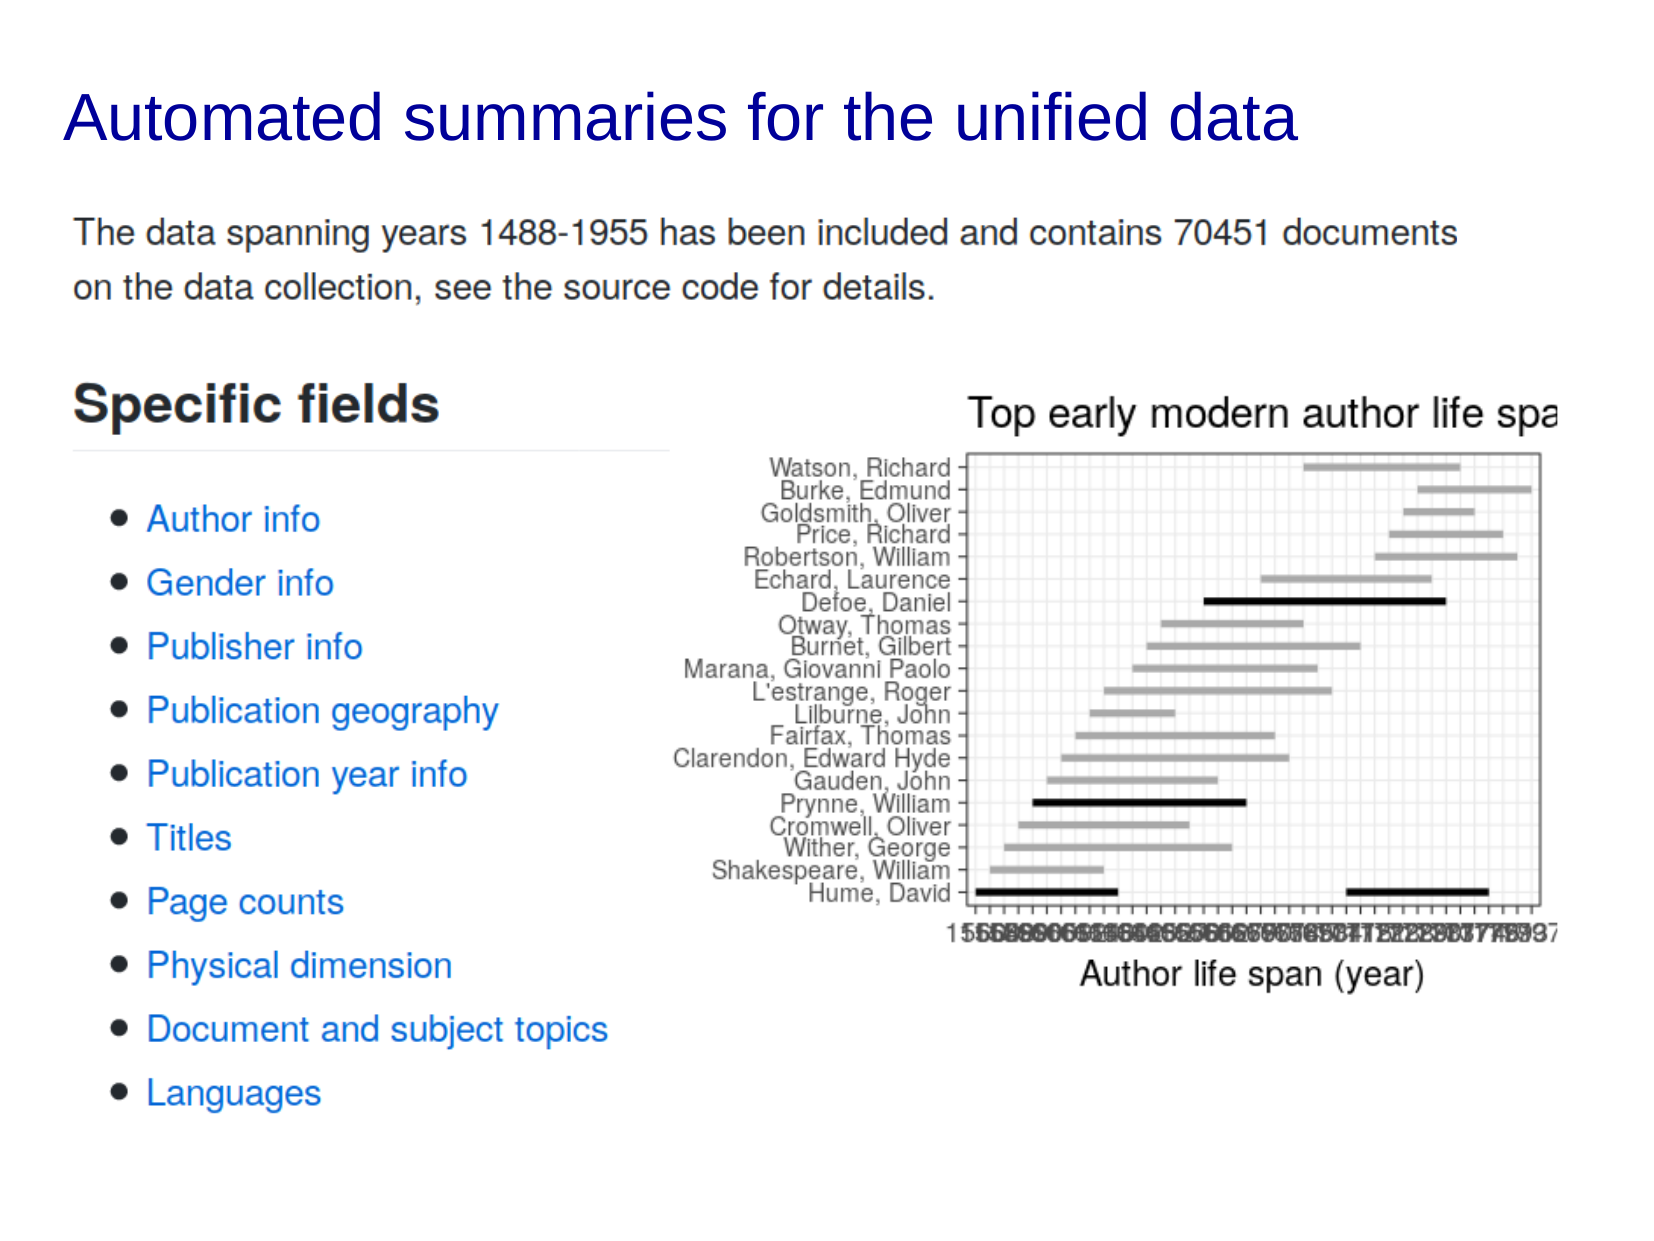

# Automated summaries for the unified data